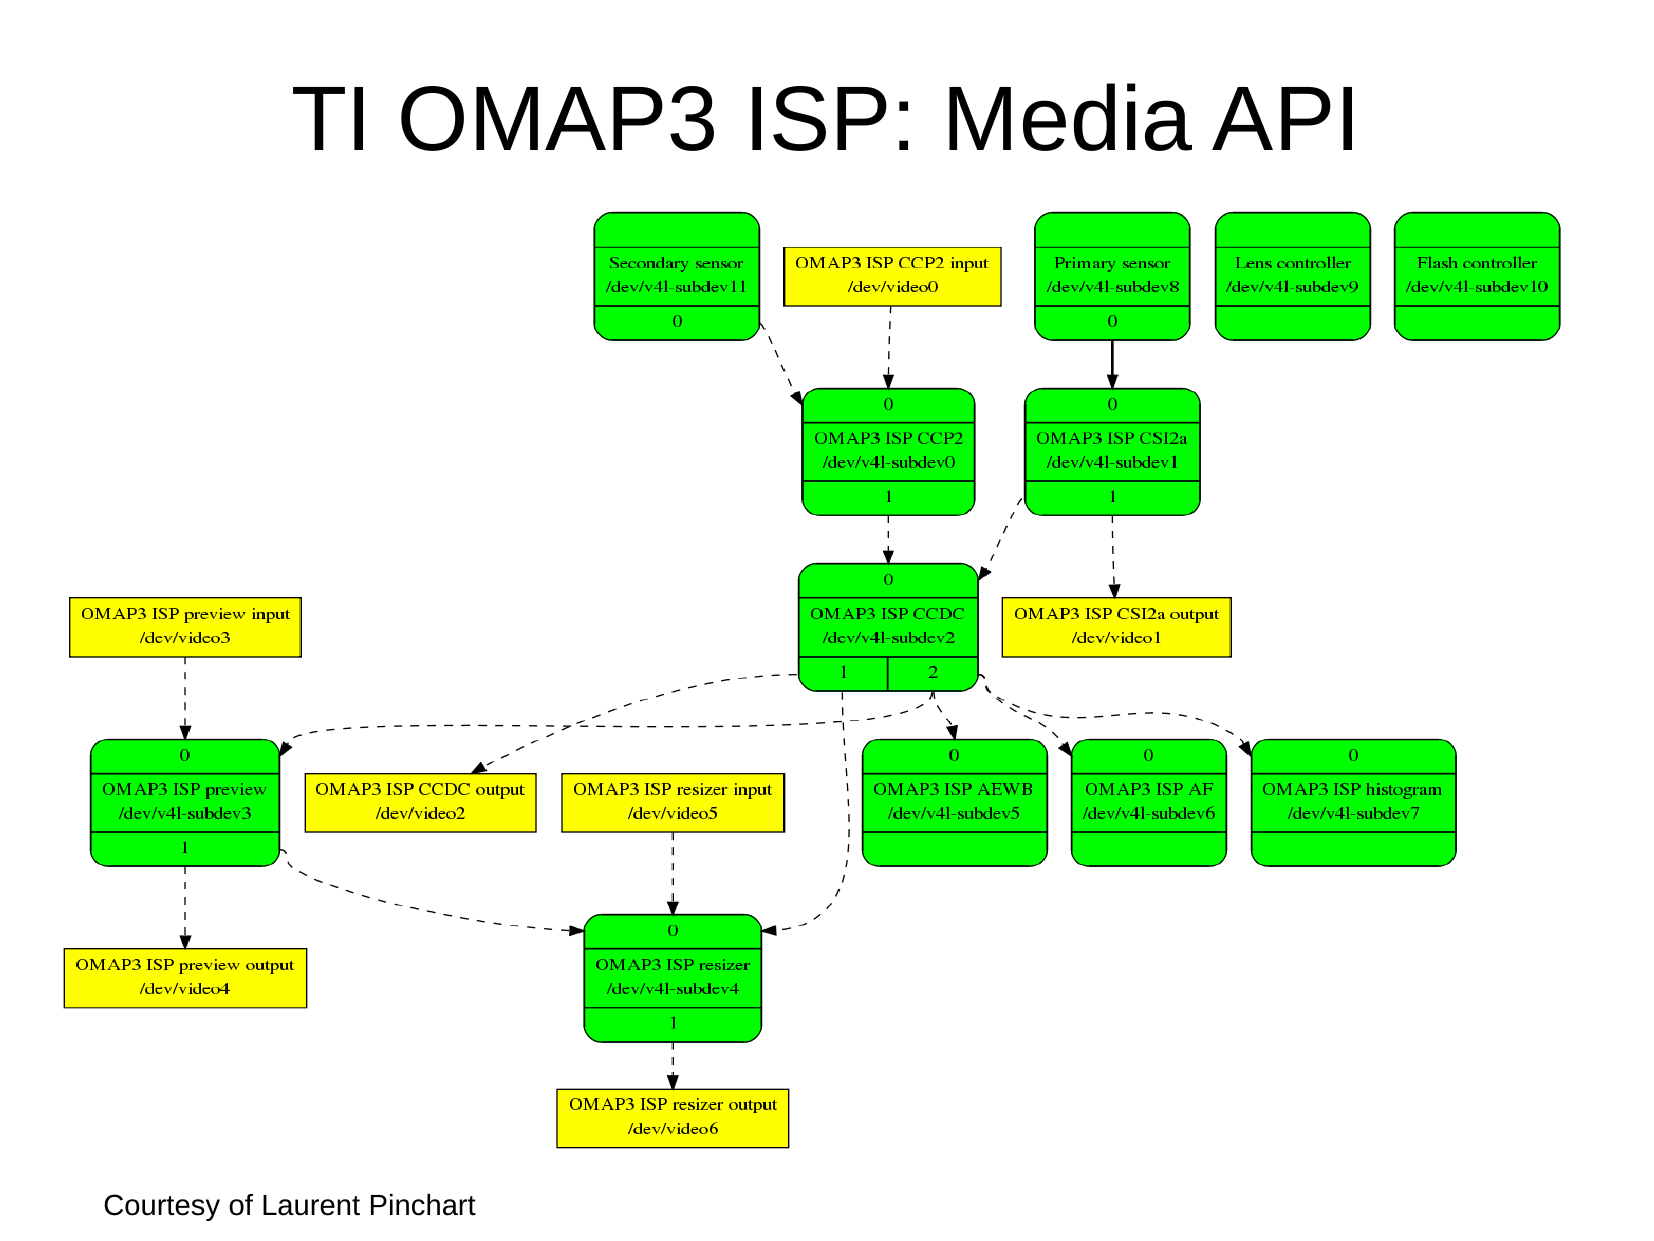

# TI OMAP3 ISP: Media API
Courtesy of Laurent Pinchart